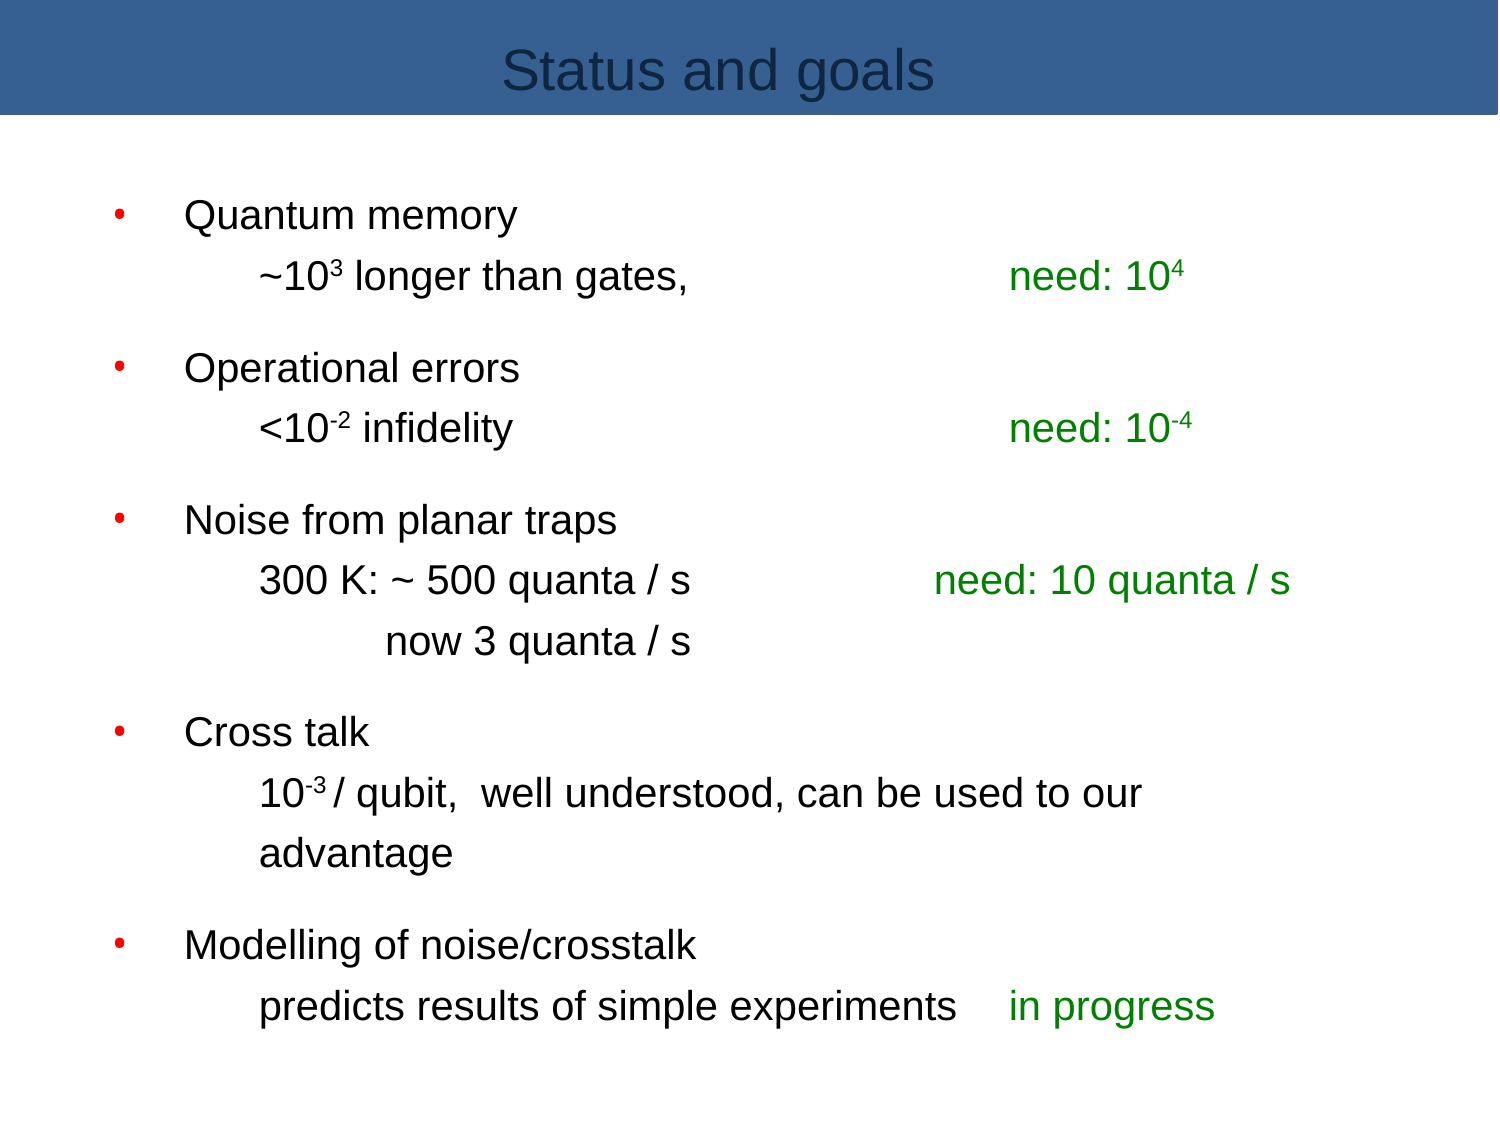

Status and goals
Quantum memory
	~103 longer than gates, 			need: 104
Operational errors
	<10-2 infidelity							need: 10-4
Noise from planar traps
	300 K: ~ 500 quanta / s	 			need: 10 quanta / s			 now 3 quanta / s
Cross talk
	10-3 / qubit, well understood, can be used to our 					advantage
Modelling of noise/crosstalk
	predicts results of simple experiments 	in progress